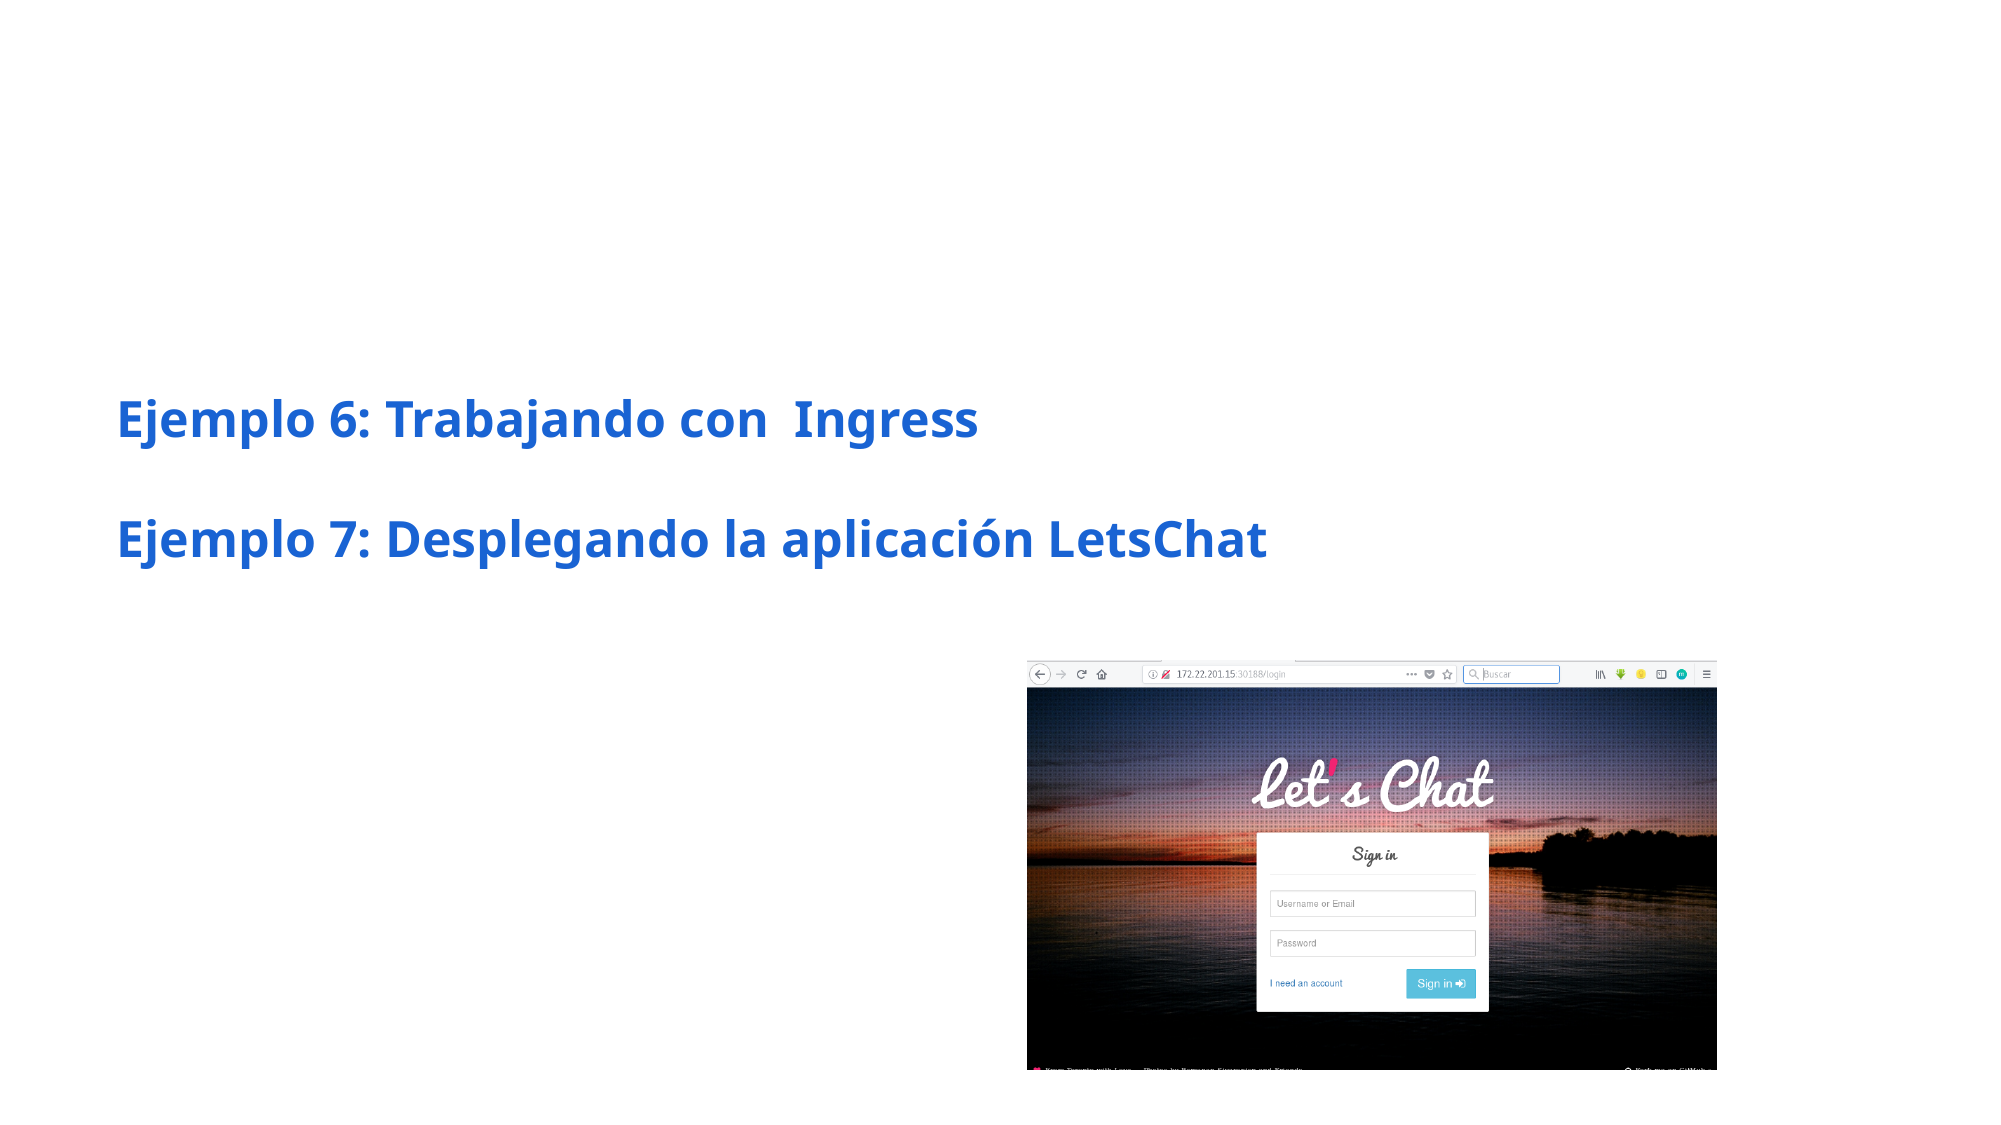

Ejemplo 6: Trabajando con Ingress
Ejemplo 7: Desplegando la aplicación LetsChat